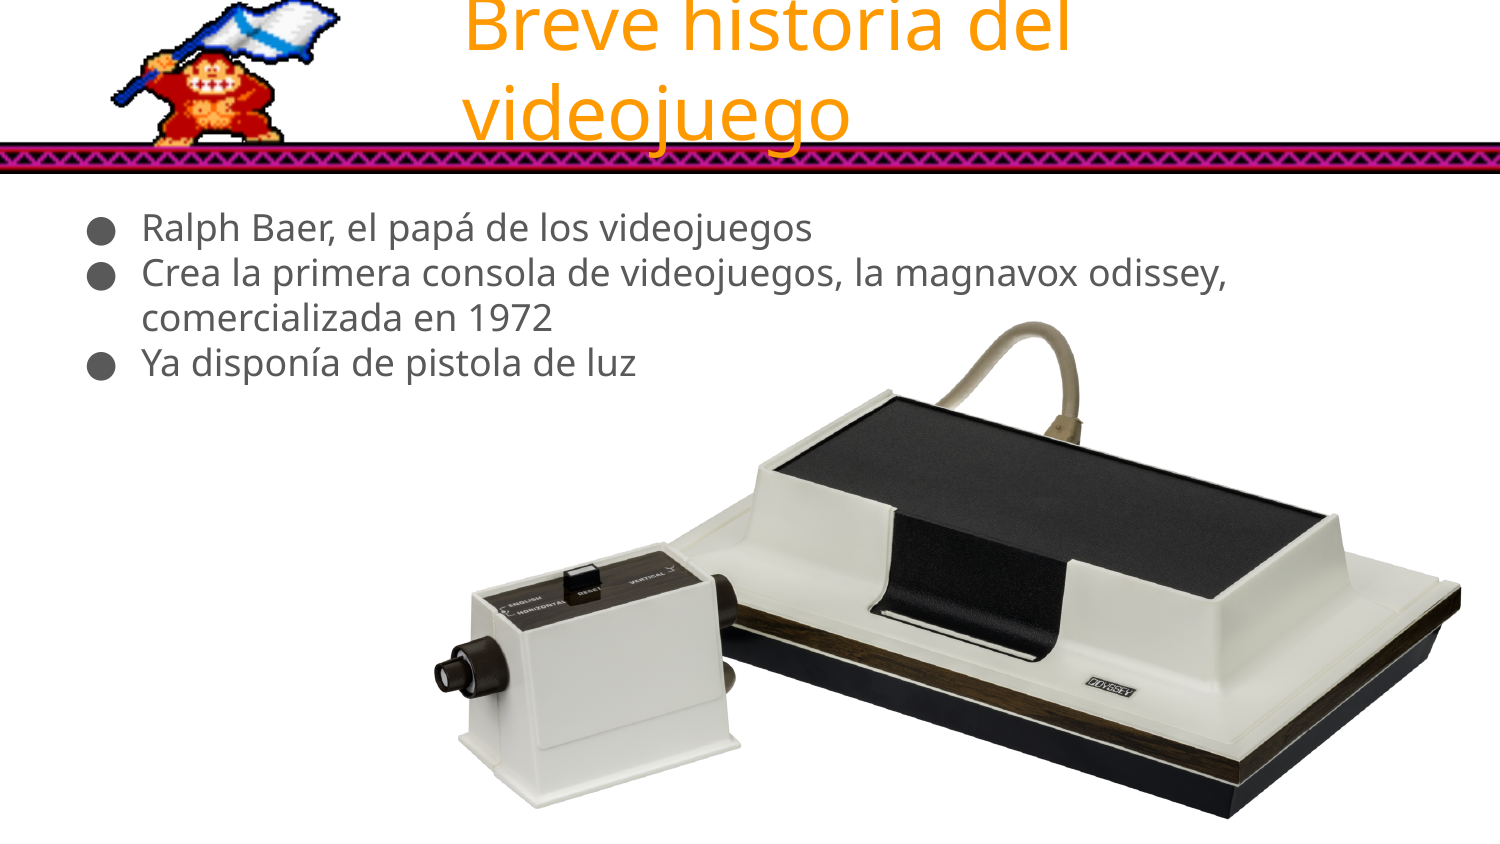

# Breve historia del videojuego
Ralph Baer, el papá de los videojuegos
Crea la primera consola de videojuegos, la magnavox odissey, comercializada en 1972
Ya disponía de pistola de luz